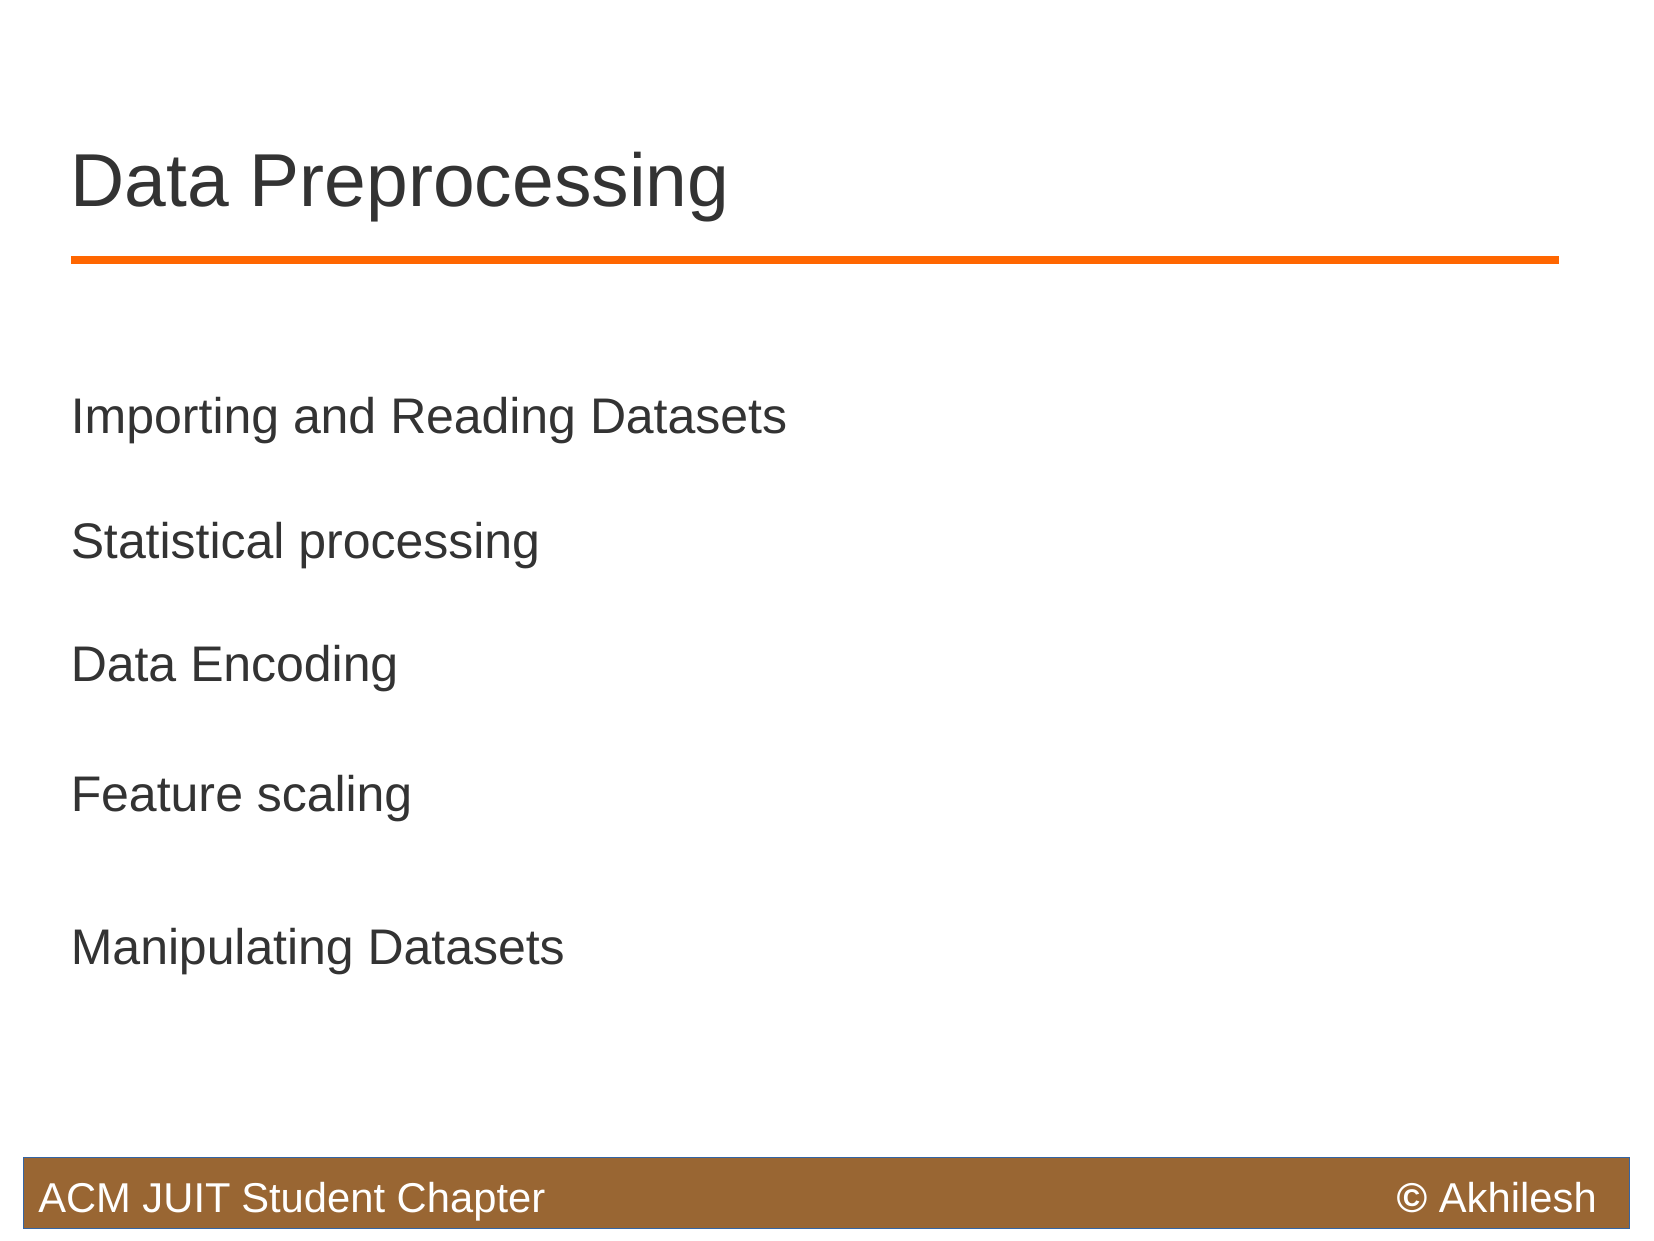

# Data Preprocessing
Importing and Reading Datasets
Statistical processing
Data Encoding
Feature scaling
Manipulating Datasets
ACM JUIT Student Chapter
© Akhilesh